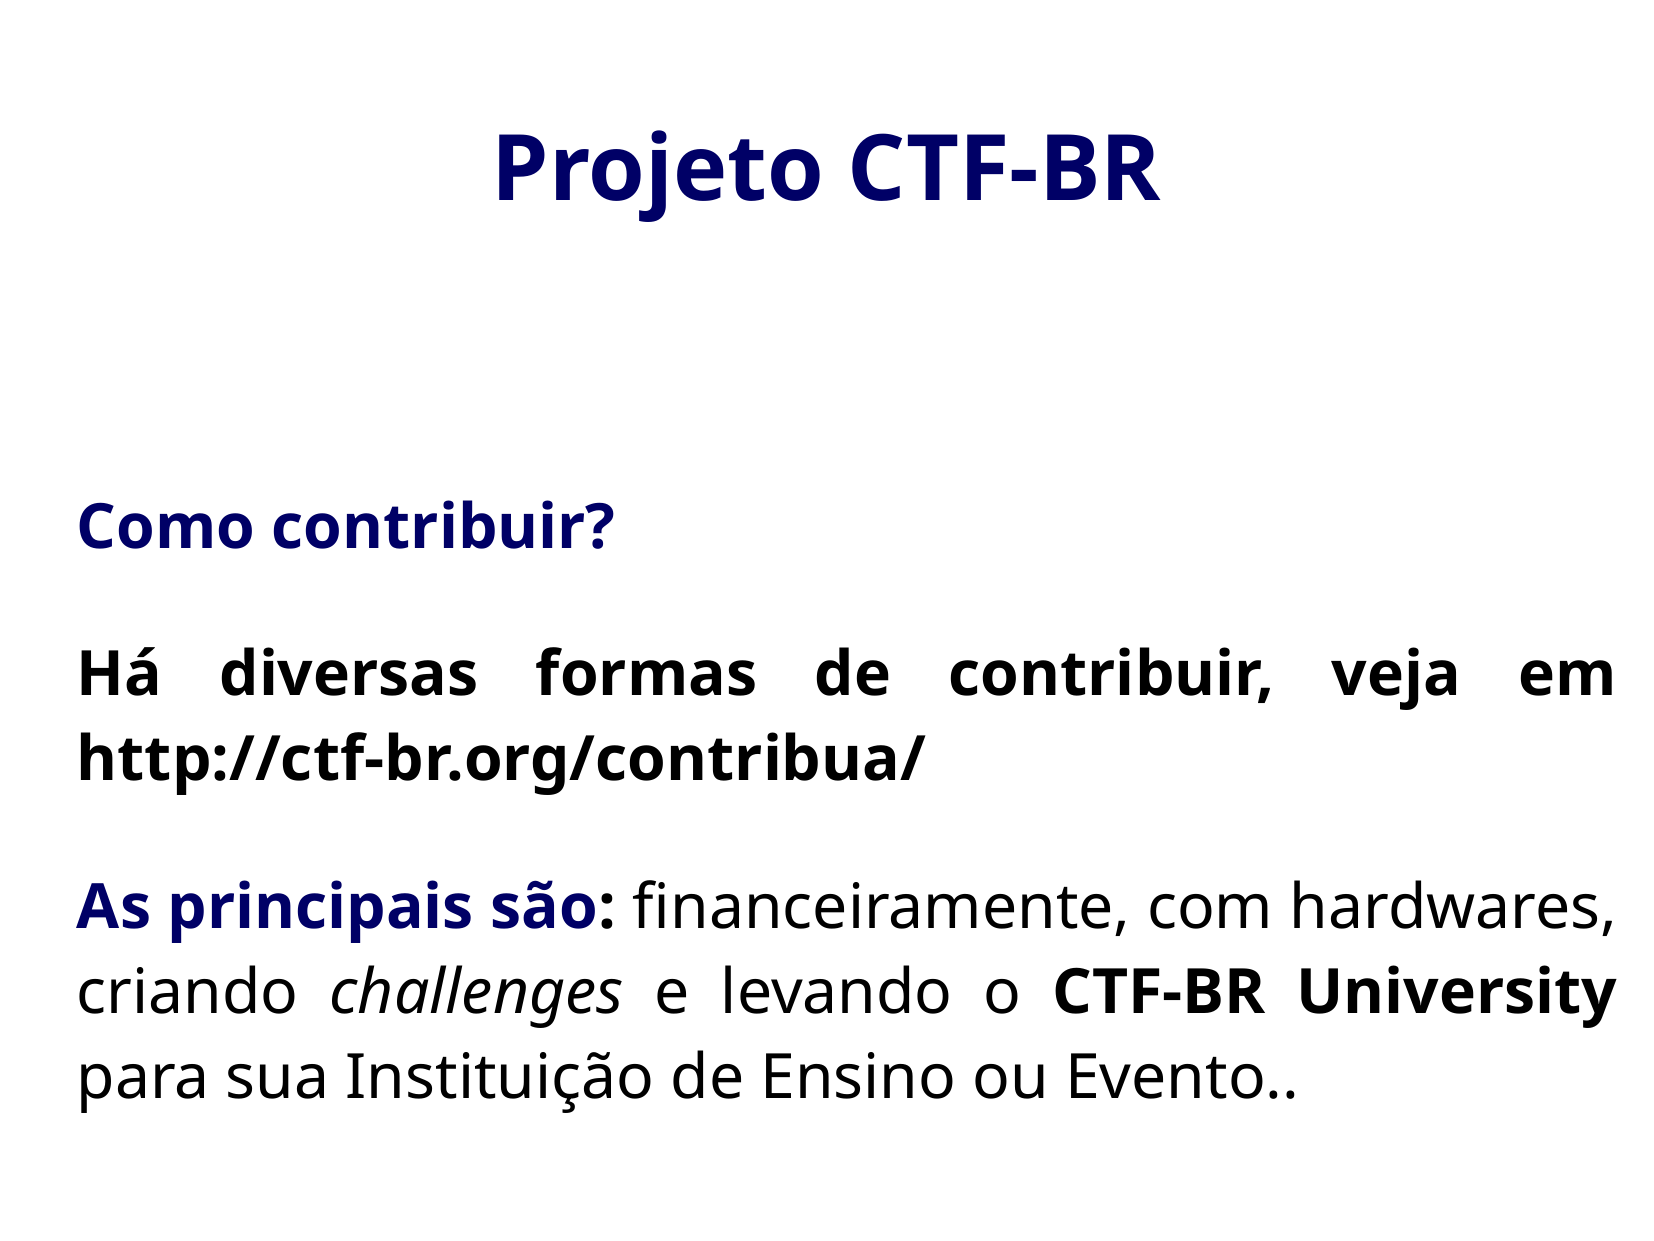

Como contribuir?
Há diversas formas de contribuir, veja em http://ctf-br.org/contribua/
As principais são: financeiramente, com hardwares, criando challenges e levando o CTF-BR University para sua Instituição de Ensino ou Evento..
# Projeto CTF-BR